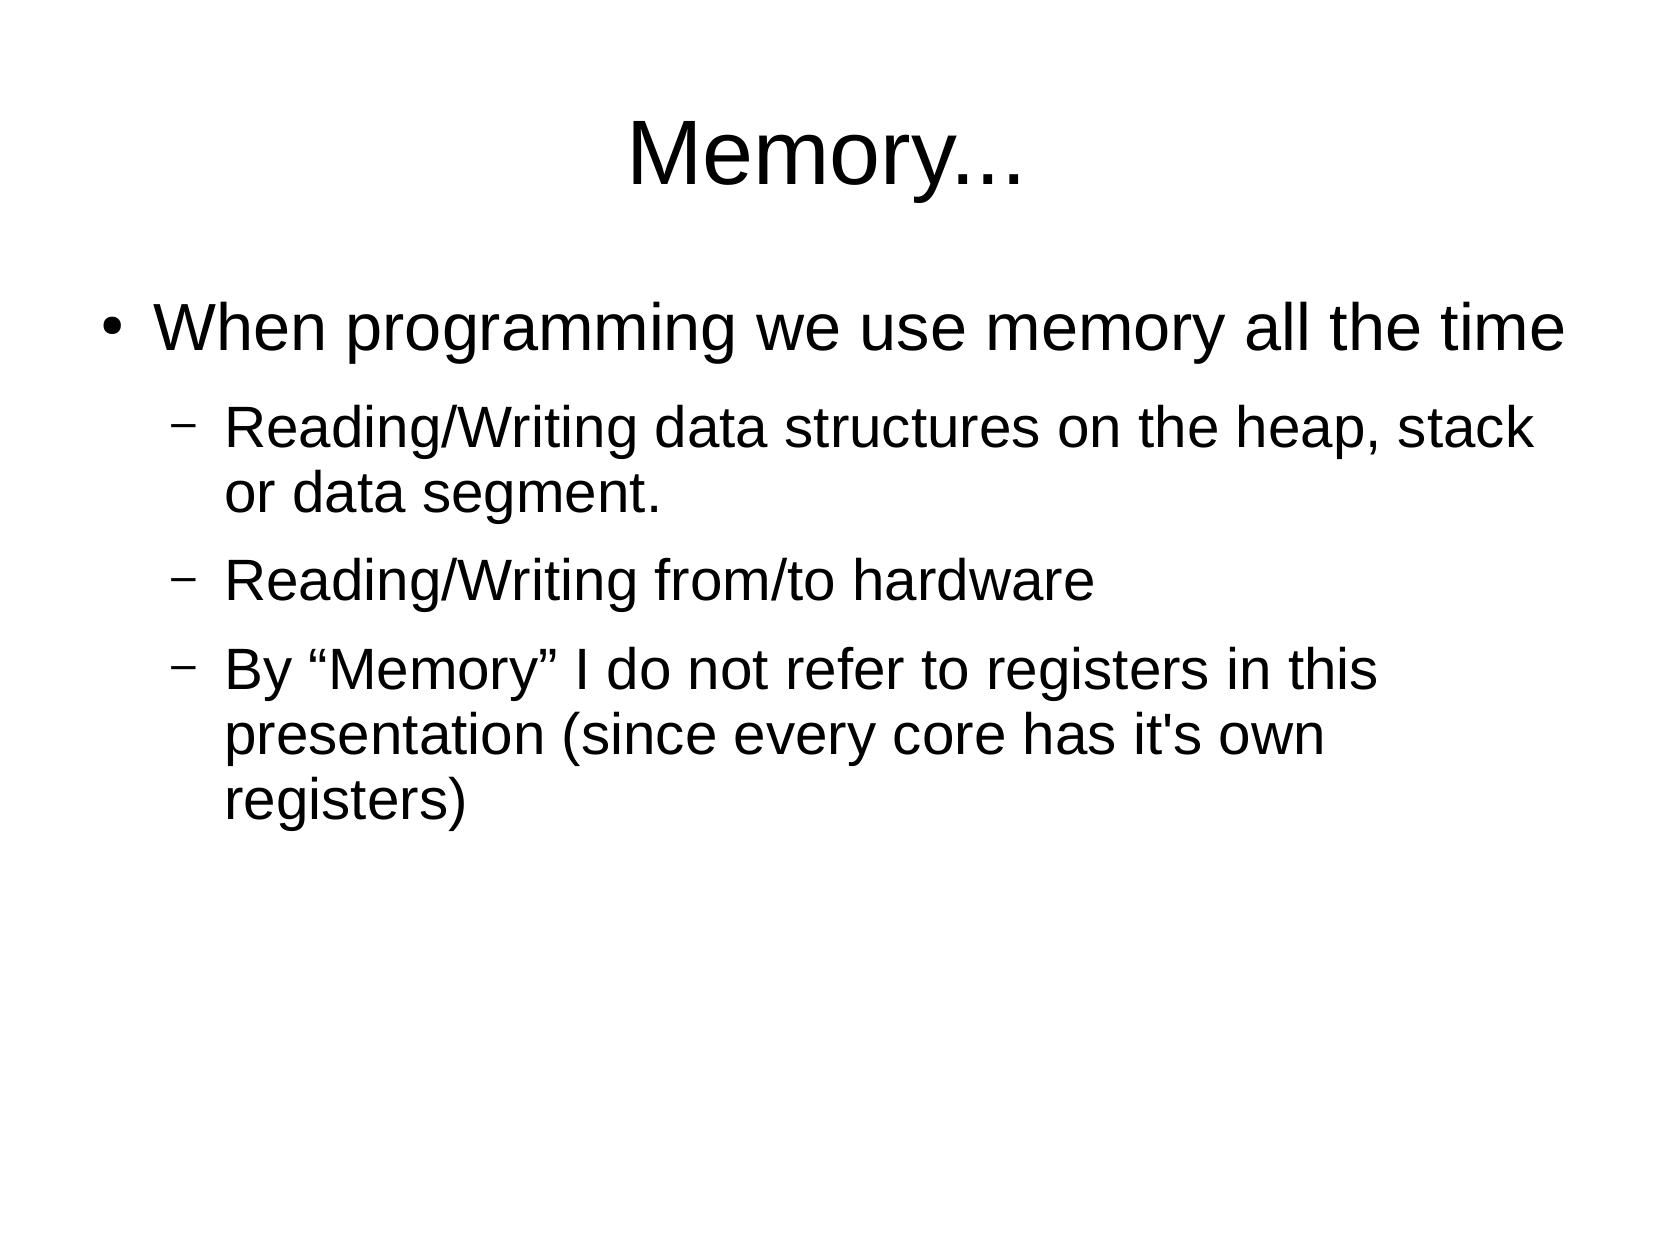

# Memory...
When programming we use memory all the time
Reading/Writing data structures on the heap, stack or data segment.
Reading/Writing from/to hardware
By “Memory” I do not refer to registers in this presentation (since every core has it's own registers)